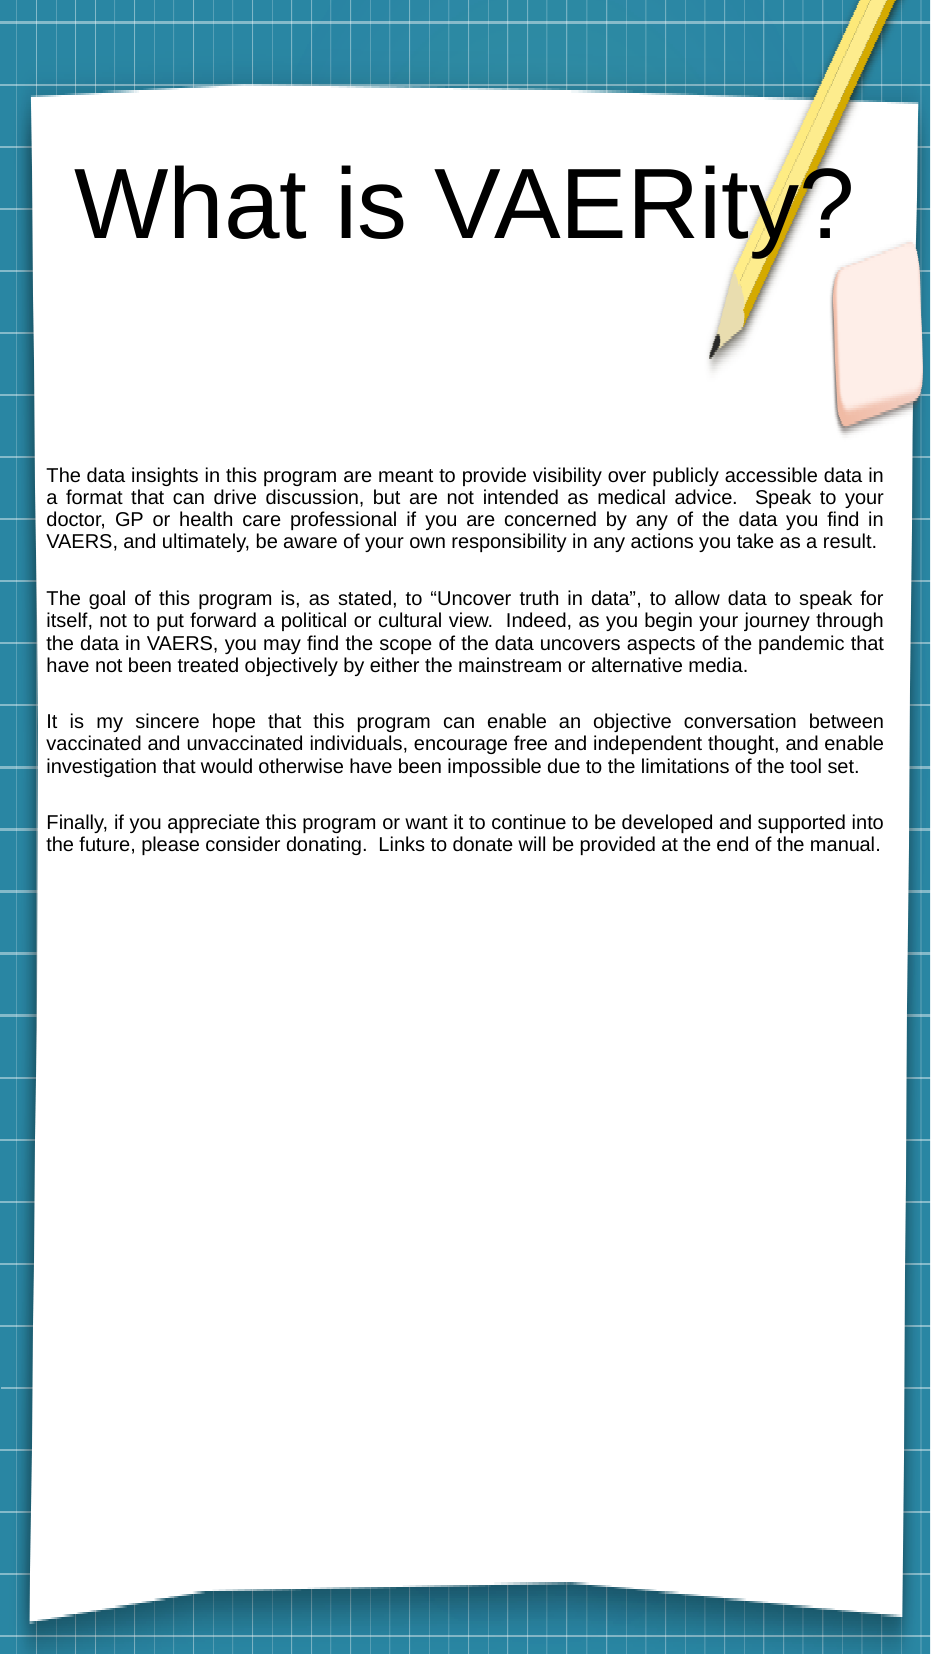

# What is VAERity?
The data insights in this program are meant to provide visibility over publicly accessible data in a format that can drive discussion, but are not intended as medical advice. Speak to your doctor, GP or health care professional if you are concerned by any of the data you find in VAERS, and ultimately, be aware of your own responsibility in any actions you take as a result.
The goal of this program is, as stated, to “Uncover truth in data”, to allow data to speak for itself, not to put forward a political or cultural view. Indeed, as you begin your journey through the data in VAERS, you may find the scope of the data uncovers aspects of the pandemic that have not been treated objectively by either the mainstream or alternative media.
It is my sincere hope that this program can enable an objective conversation between vaccinated and unvaccinated individuals, encourage free and independent thought, and enable investigation that would otherwise have been impossible due to the limitations of the tool set.
Finally, if you appreciate this program or want it to continue to be developed and supported into the future, please consider donating. Links to donate will be provided at the end of the manual.